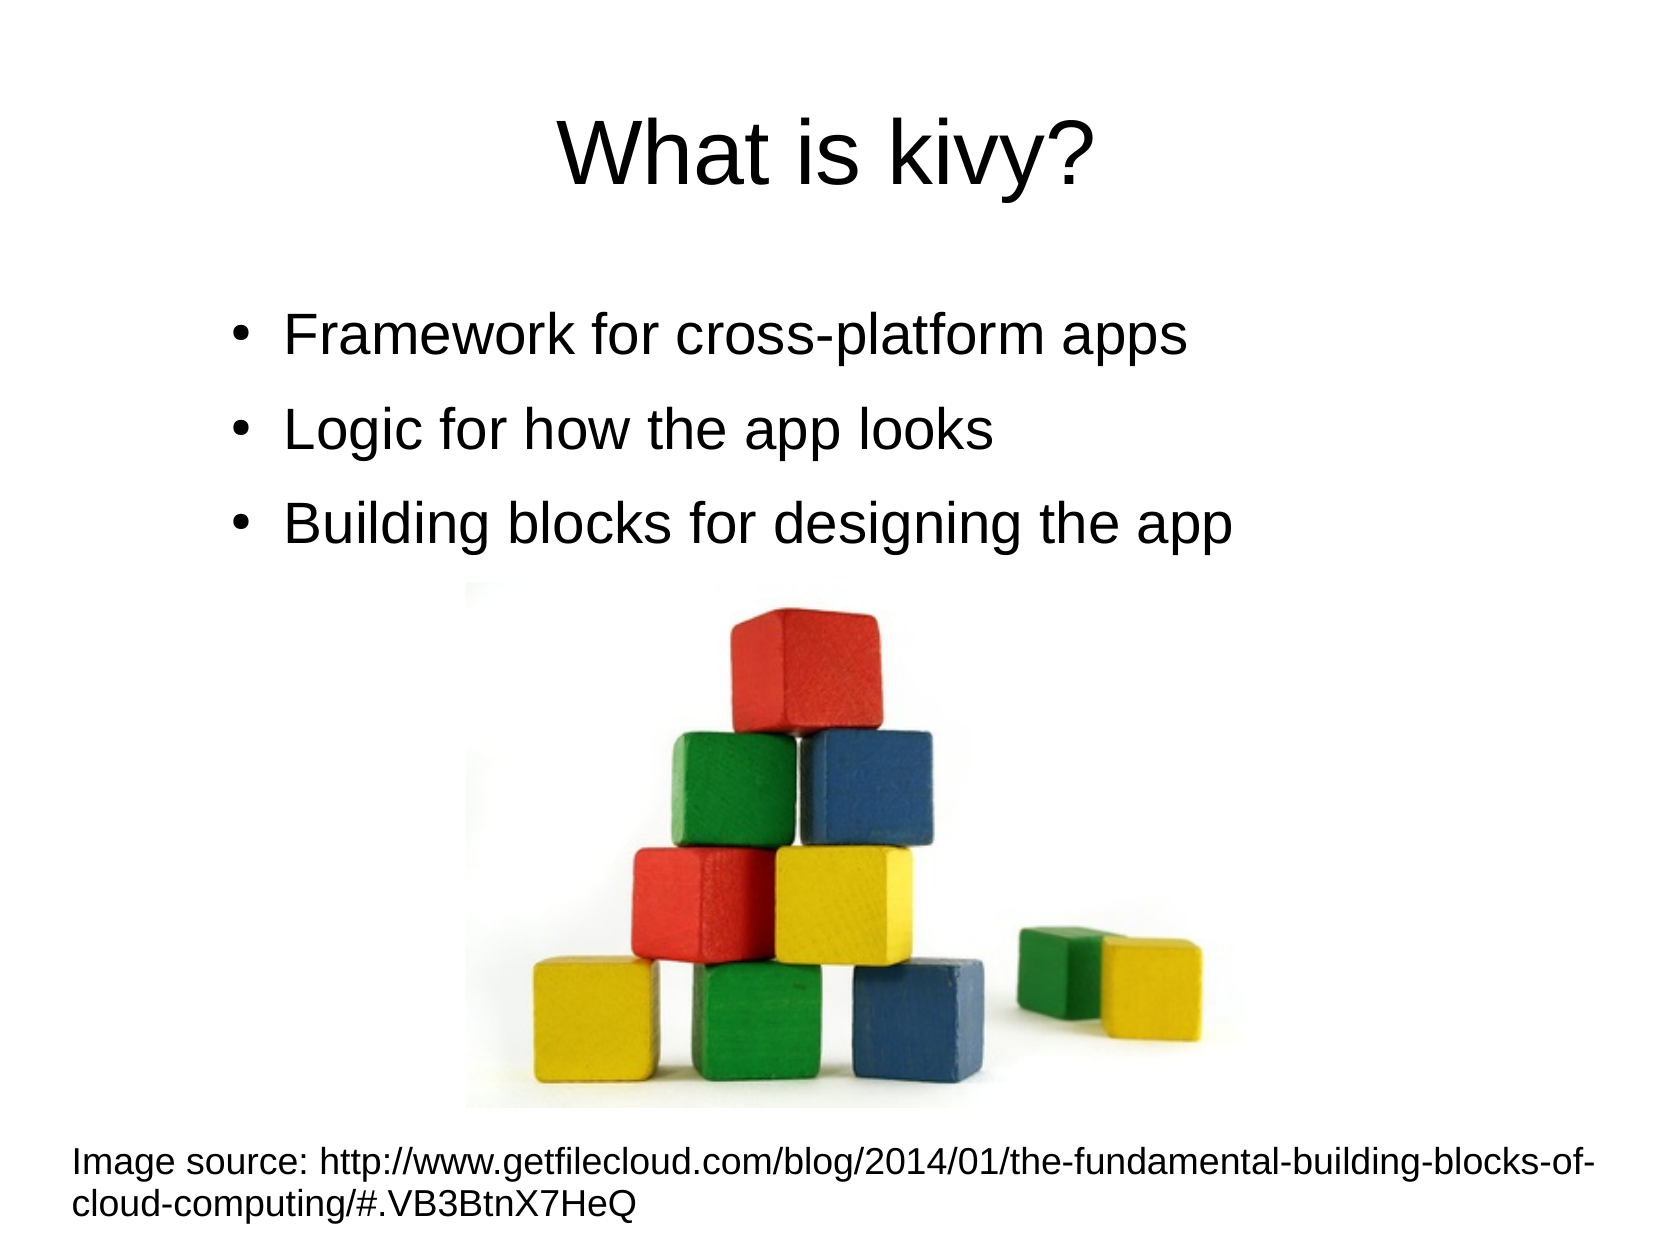

# What is kivy?
Framework for cross-platform apps
Logic for how the app looks
Building blocks for designing the app
Image source: http://www.getfilecloud.com/blog/2014/01/the-fundamental-building-blocks-of-cloud-computing/#.VB3BtnX7HeQ